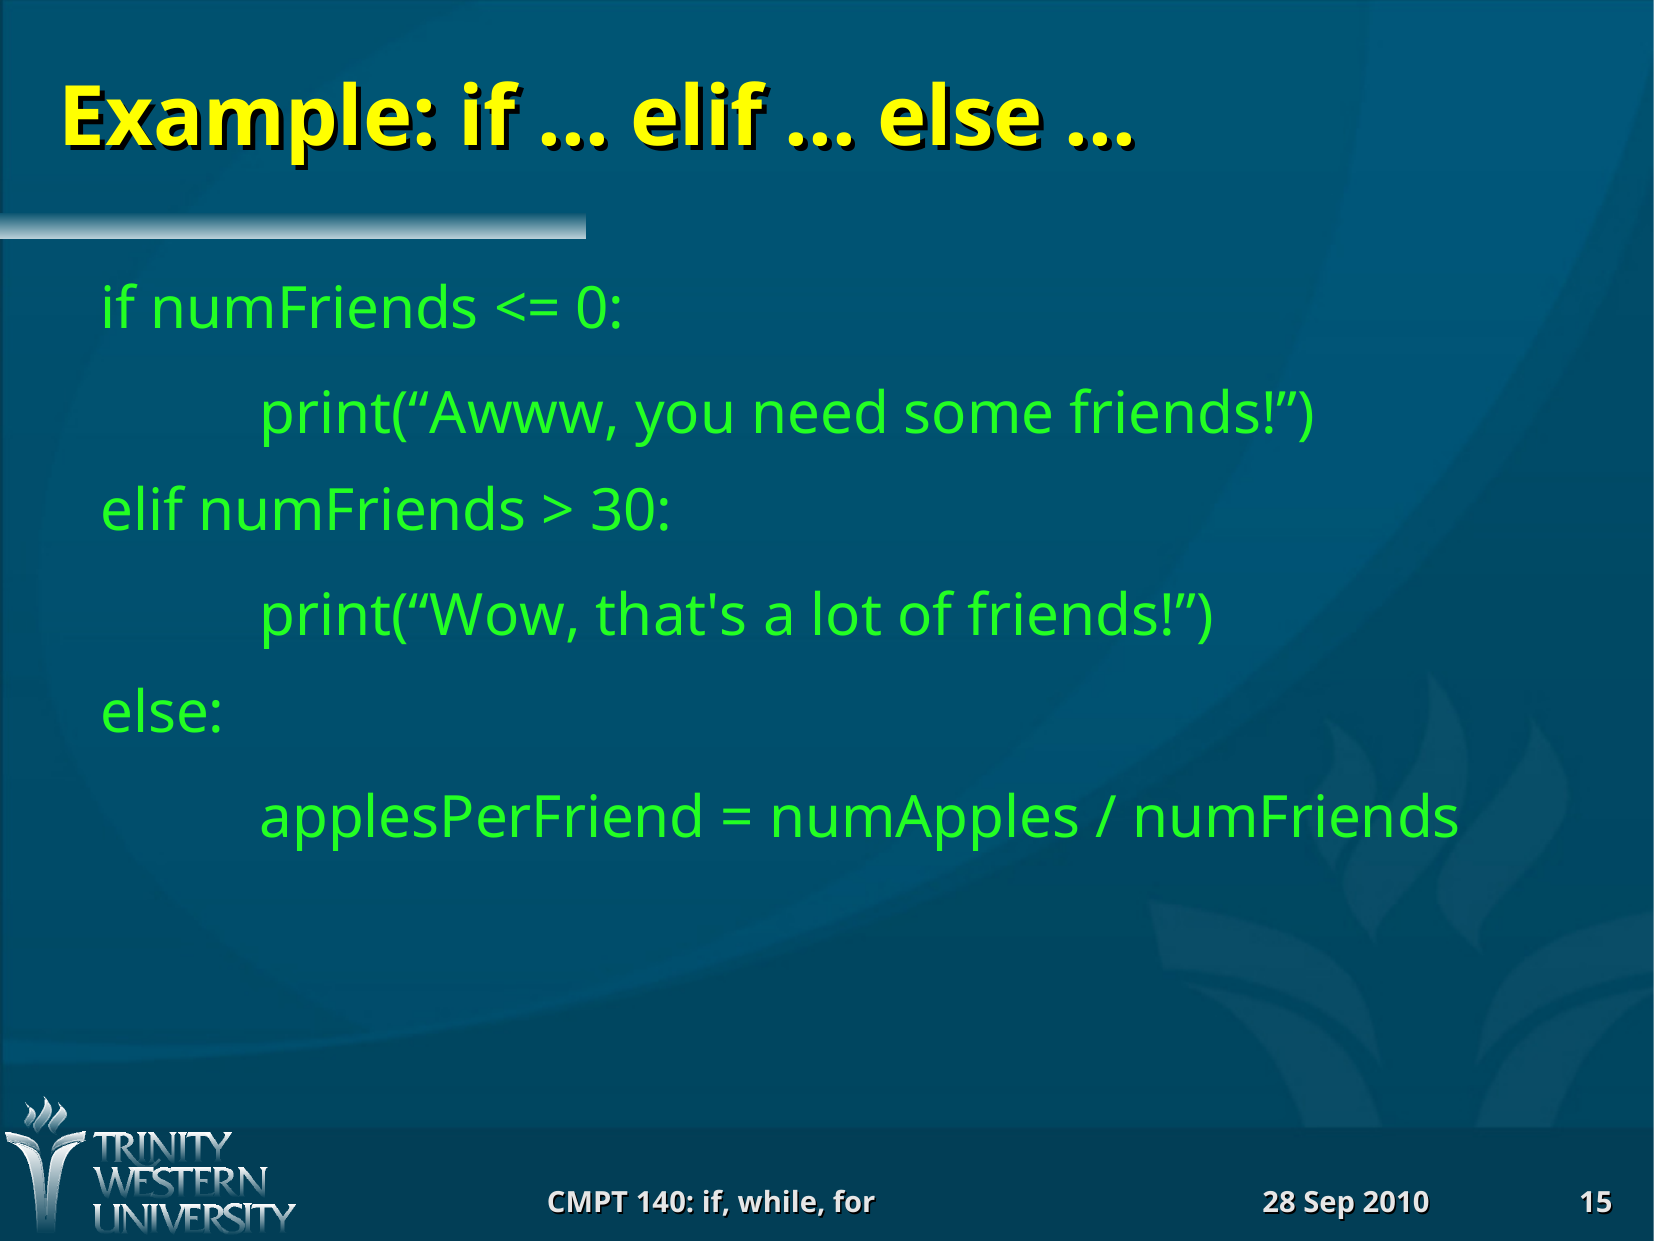

# Example: if ... elif ... else ...
if numFriends <= 0:
print(“Awww, you need some friends!”)
elif numFriends > 30:
print(“Wow, that's a lot of friends!”)
else:
applesPerFriend = numApples / numFriends
CMPT 140: if, while, for
28 Sep 2010
15